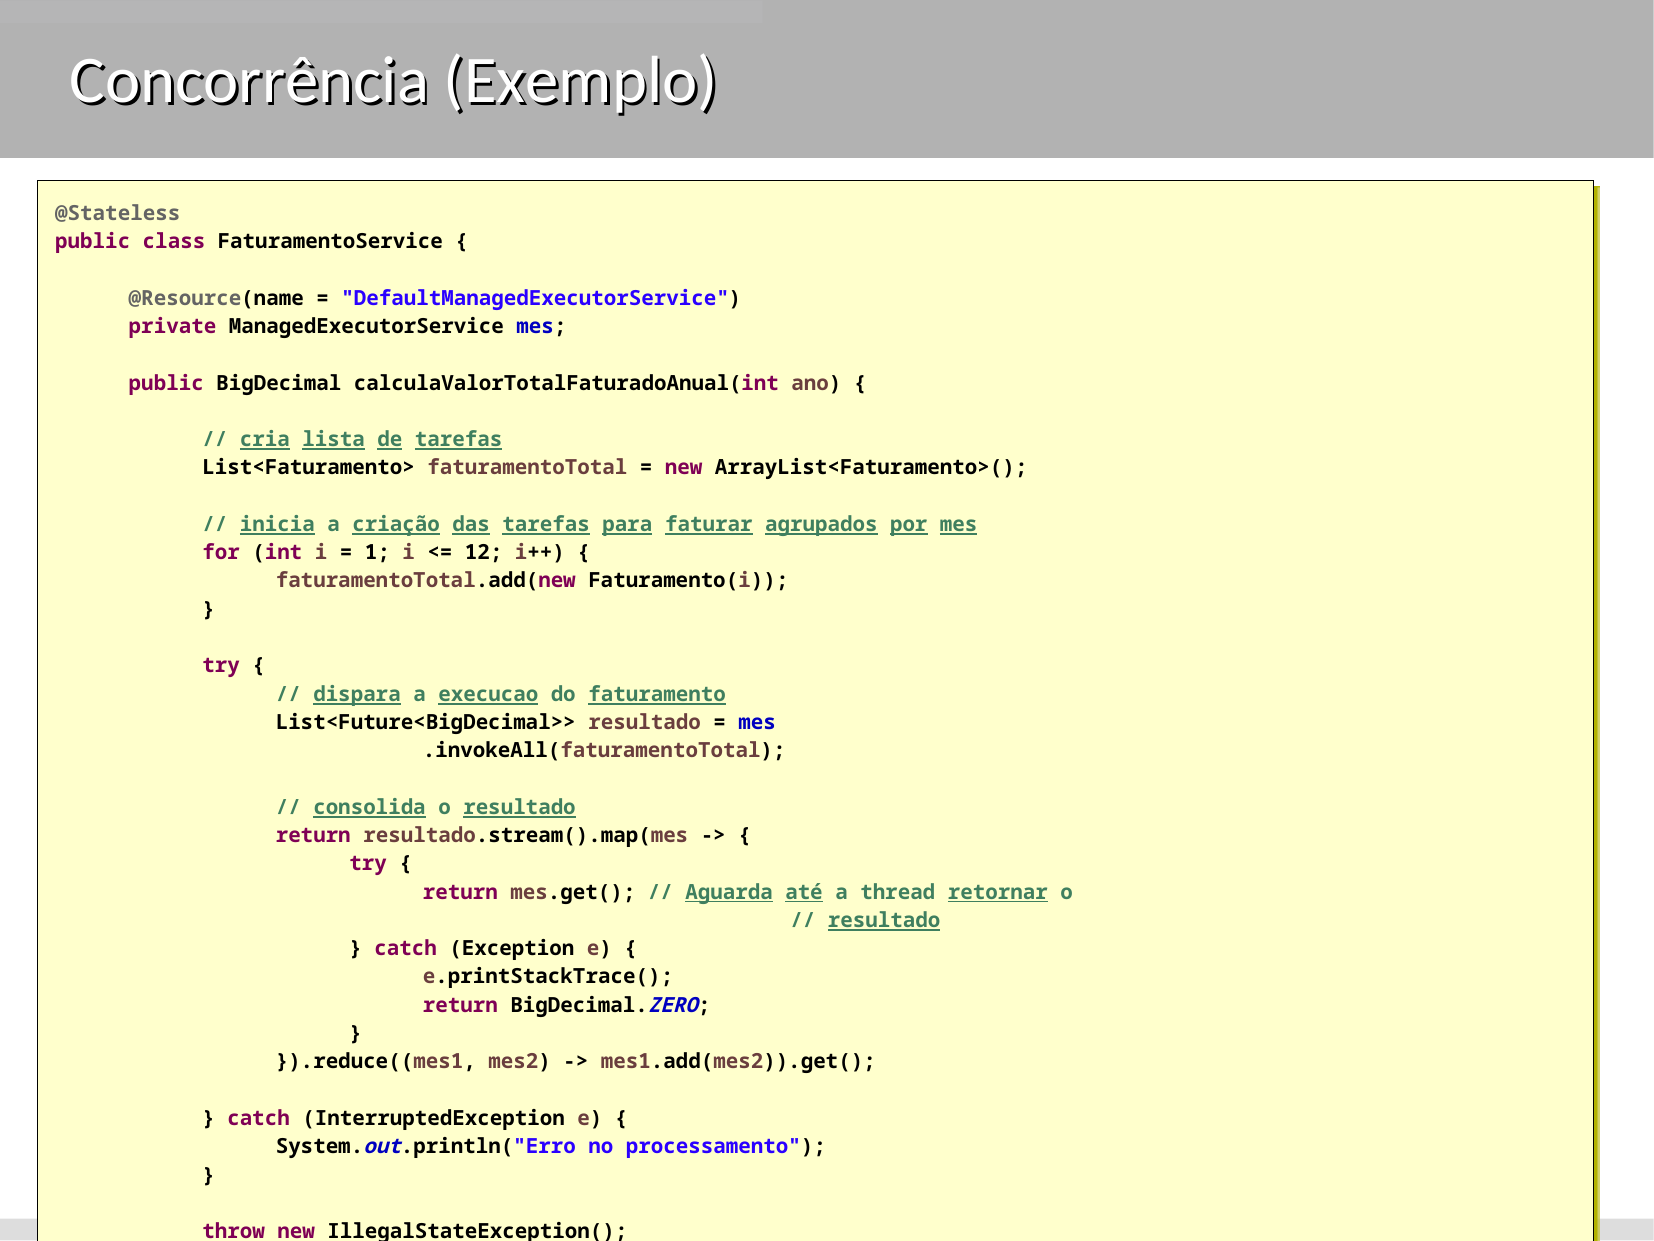

# Concorrência (Exemplo)
@Stateless
public class FaturamentoService {
	@Resource(name = "DefaultManagedExecutorService")
	private ManagedExecutorService mes;
	public BigDecimal calculaValorTotalFaturadoAnual(int ano) {
		// cria lista de tarefas
		List<Faturamento> faturamentoTotal = new ArrayList<Faturamento>();
		// inicia a criação das tarefas para faturar agrupados por mes
		for (int i = 1; i <= 12; i++) {
			faturamentoTotal.add(new Faturamento(i));
		}
		try {
			// dispara a execucao do faturamento
			List<Future<BigDecimal>> resultado = mes
					.invokeAll(faturamentoTotal);
			// consolida o resultado
			return resultado.stream().map(mes -> {
				try {
					return mes.get(); // Aguarda até a thread retornar o
										// resultado
				} catch (Exception e) {
					e.printStackTrace();
					return BigDecimal.ZERO;
				}
			}).reduce((mes1, mes2) -> mes1.add(mes2)).get();
		} catch (InterruptedException e) {
			System.out.println("Erro no processamento");
		}
		throw new IllegalStateException();
	}